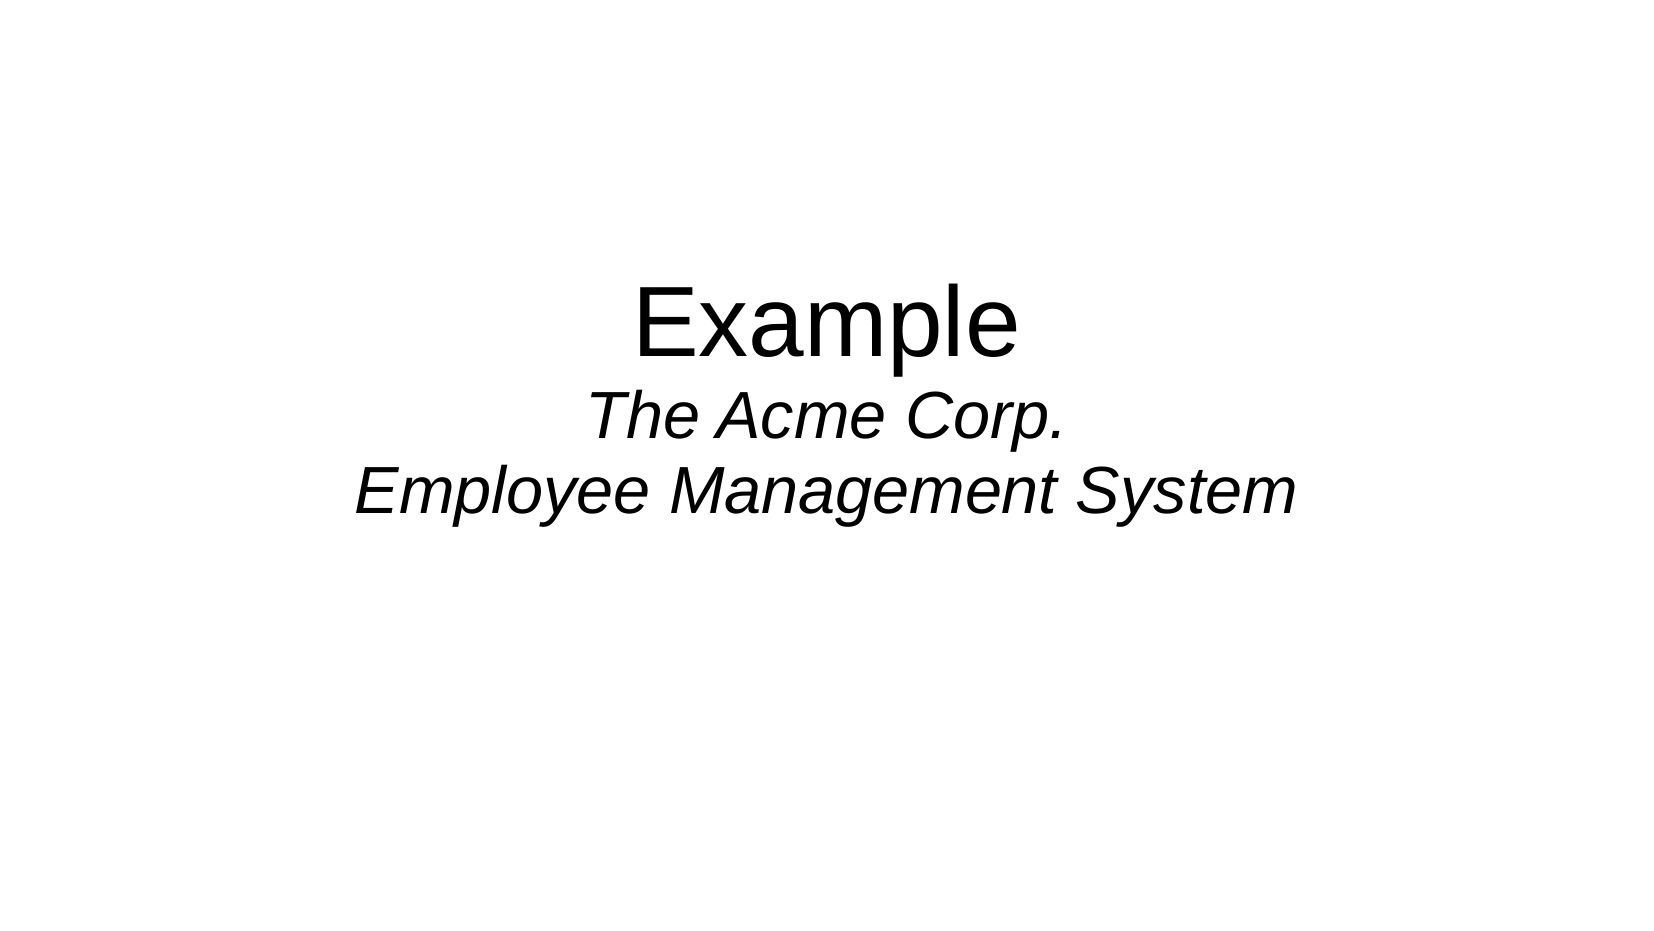

# Example
The Acme Corp.
Employee Management System